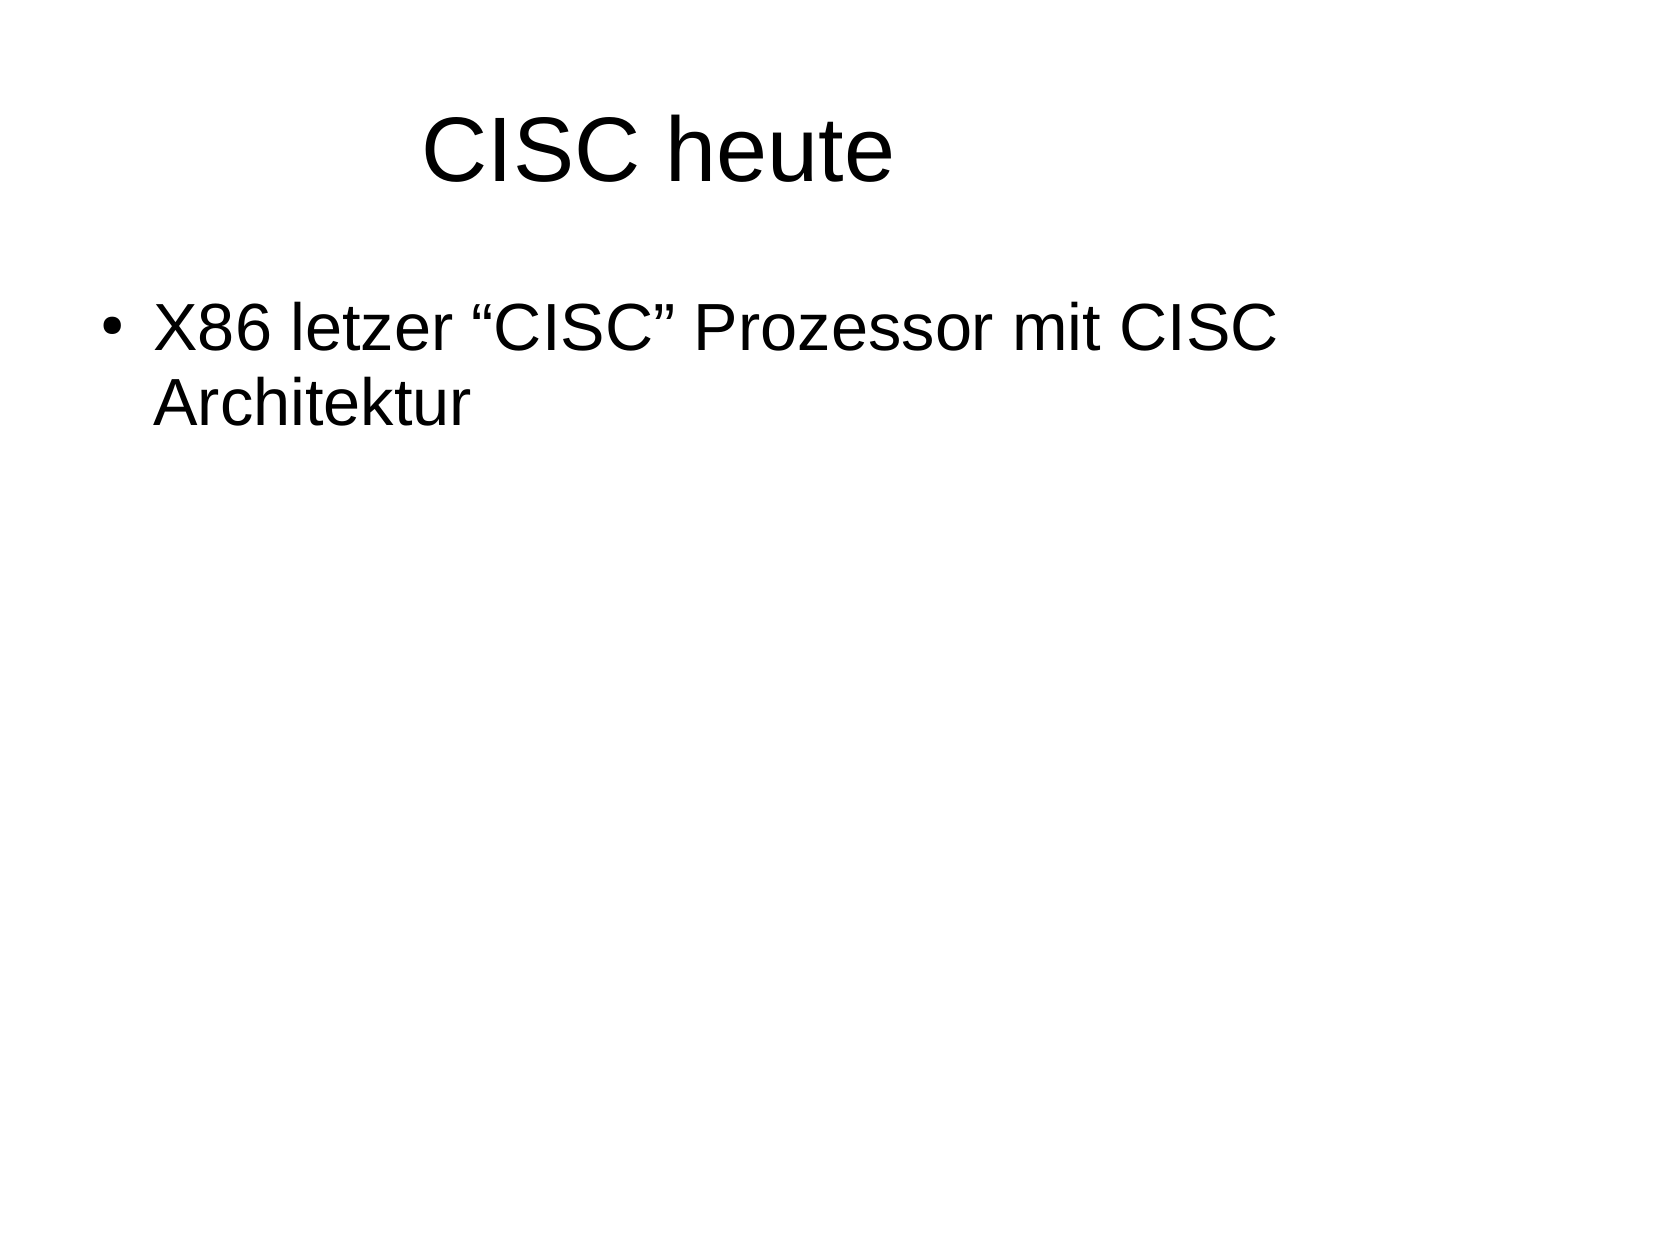

# CISC heute
X86 letzer “CISC” Prozessor mit CISC Architektur